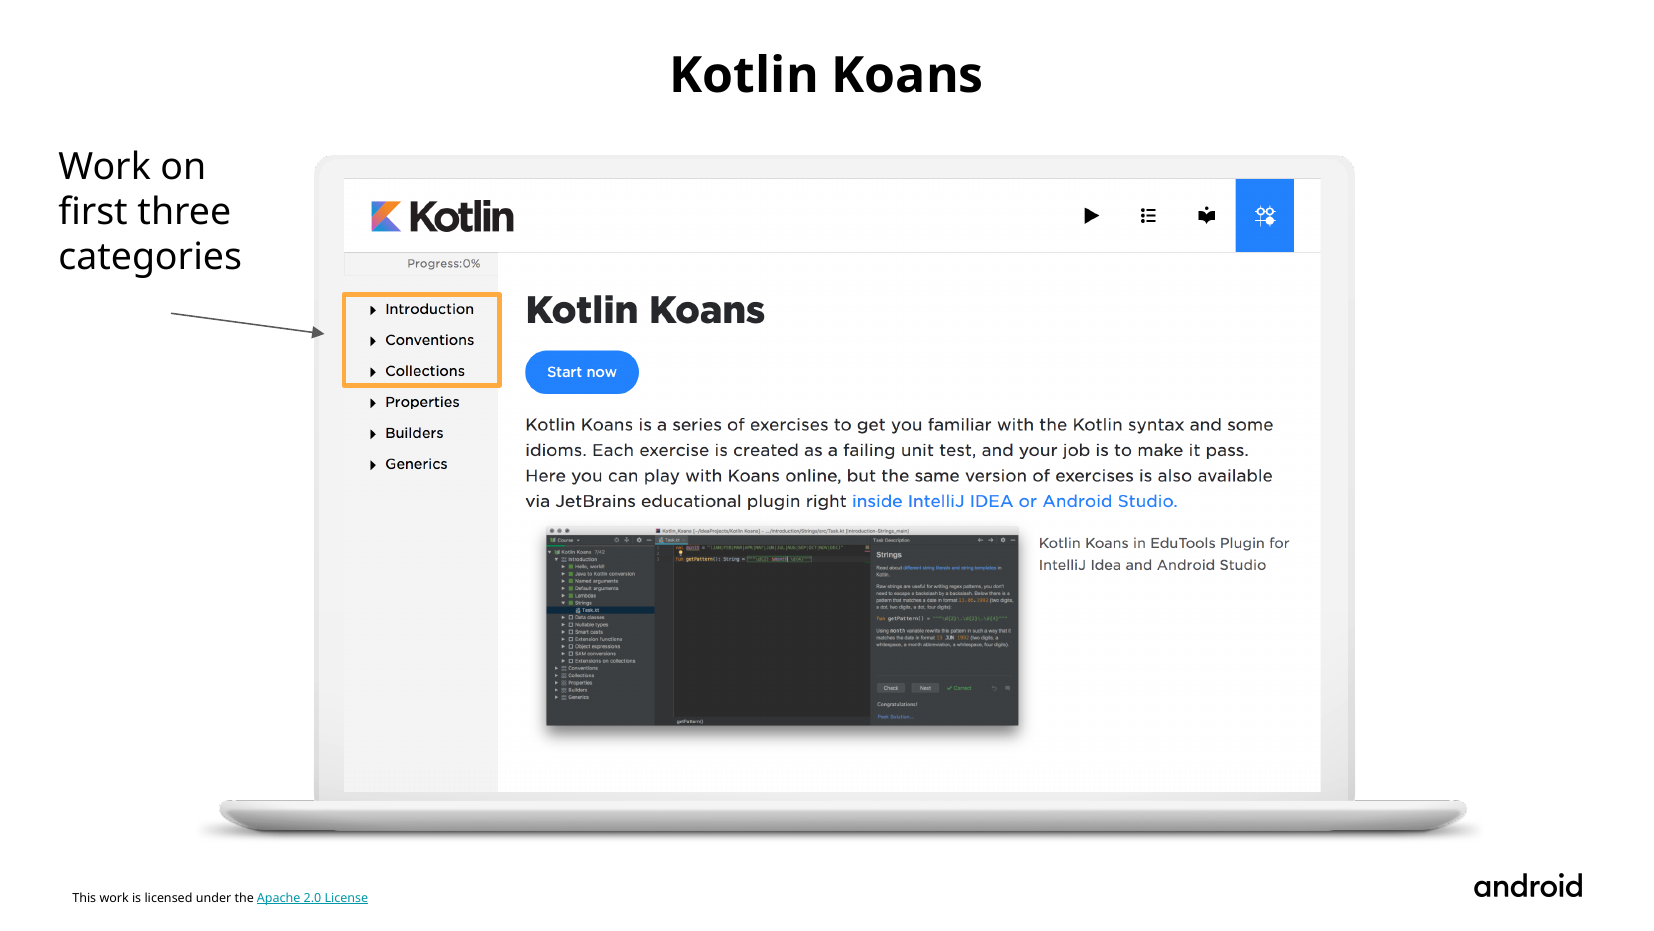

# Kotlin Koans
Work on
first three categories